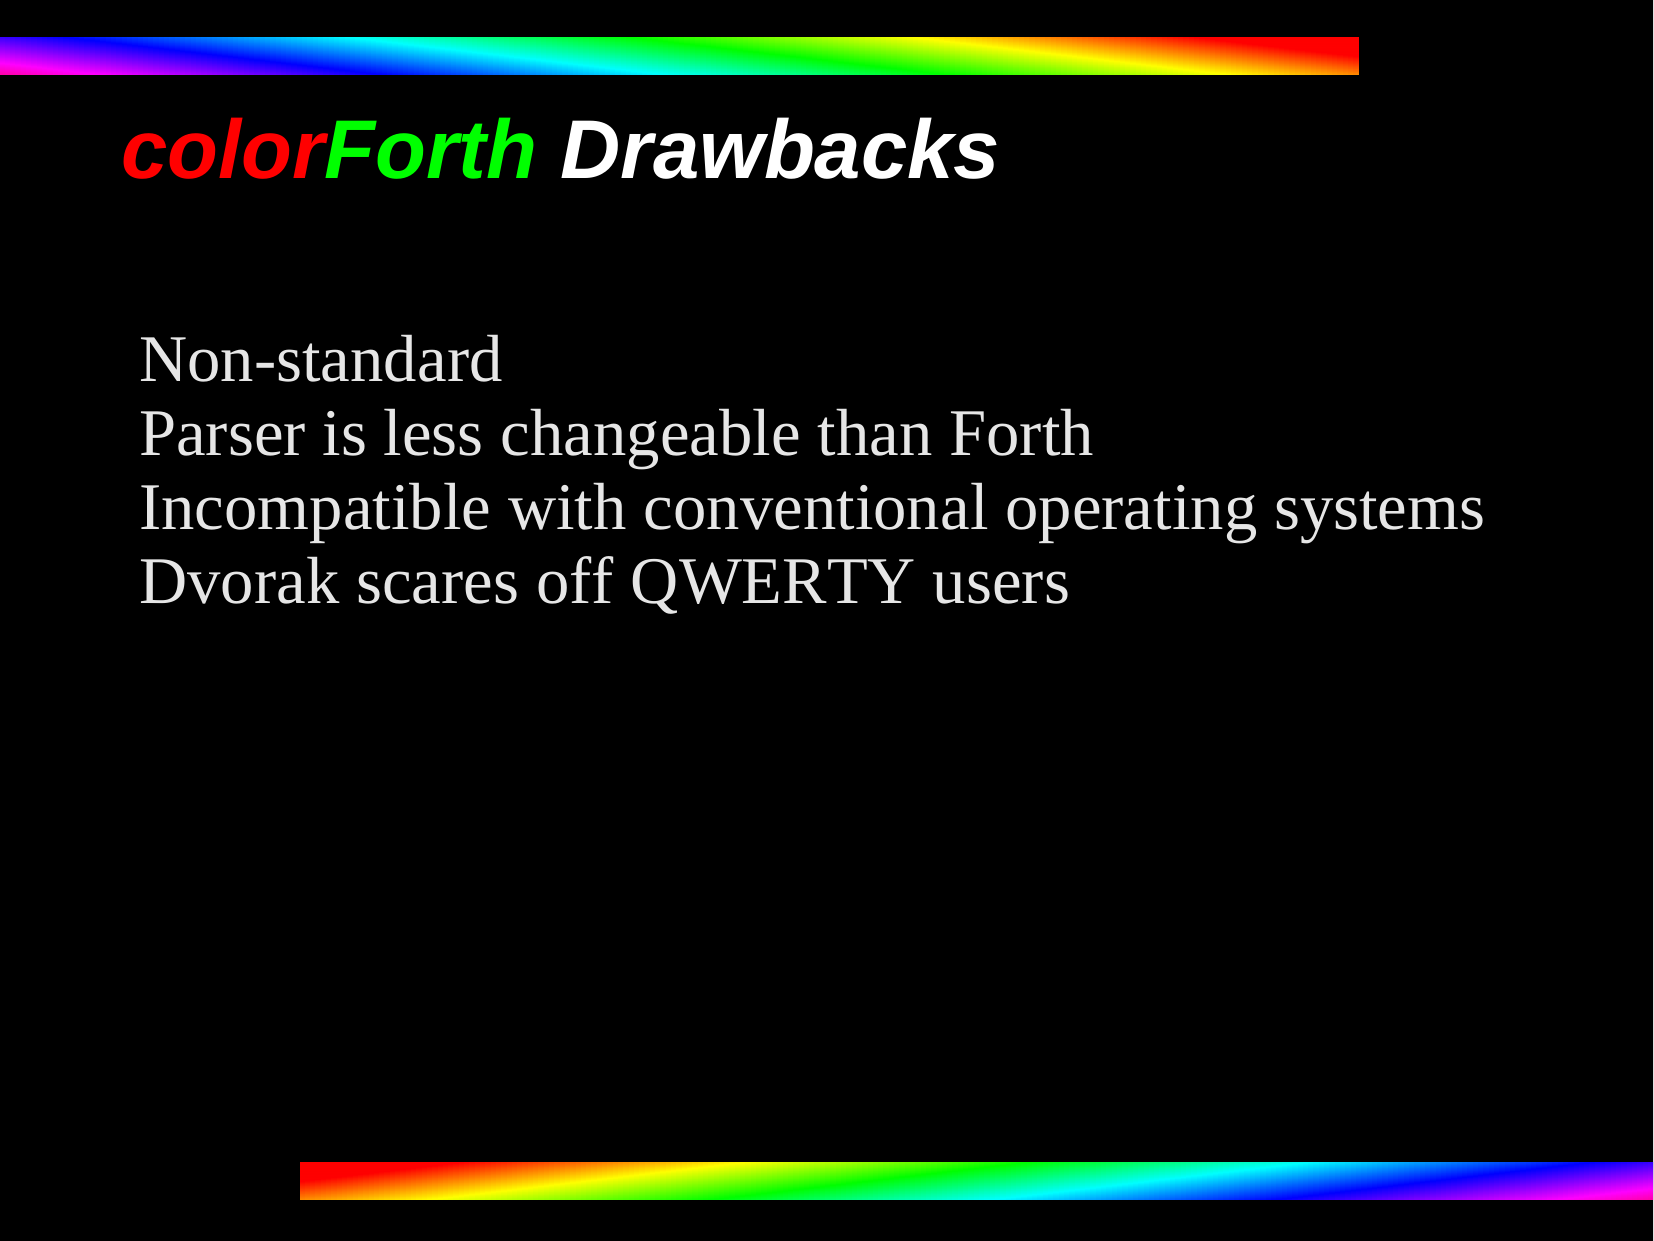

# colorForth Drawbacks
Non-standard
Parser is less changeable than Forth
Incompatible with conventional operating systems
Dvorak scares off QWERTY users